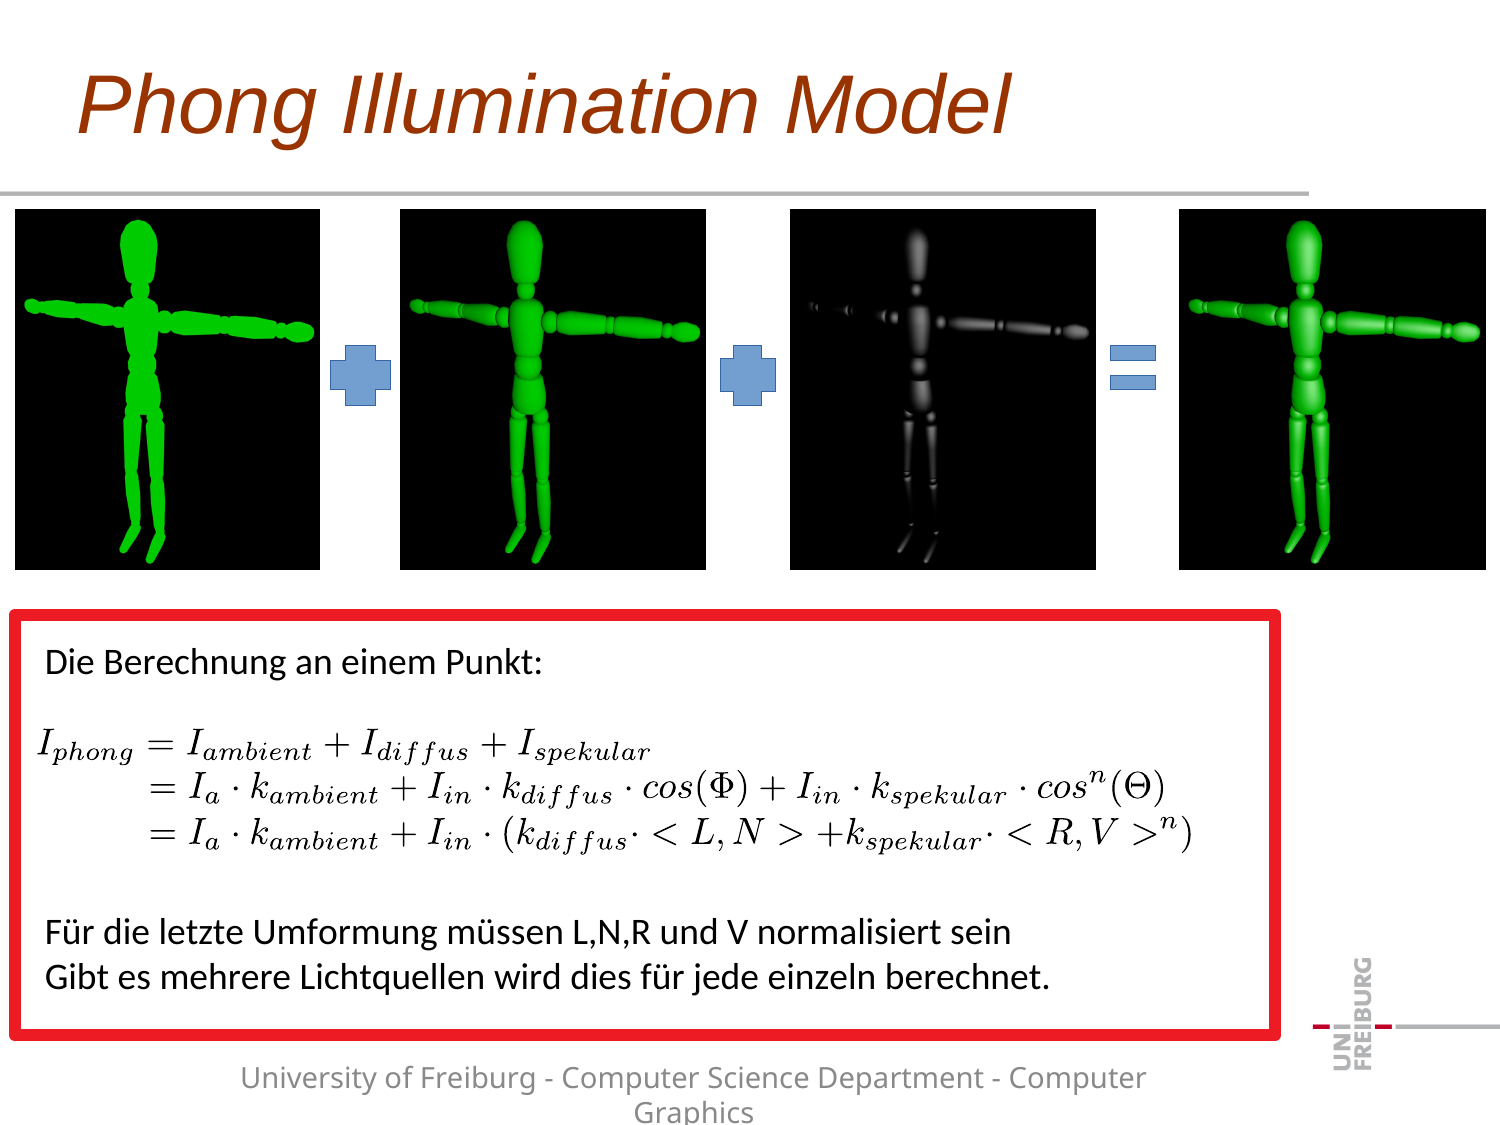

# Phong Illumination Model
Die Berechnung an einem Punkt:
Für die letzte Umformung müssen L,N,R und V normalisiert sein
Gibt es mehrere Lichtquellen wird dies für jede einzeln berechnet.
15